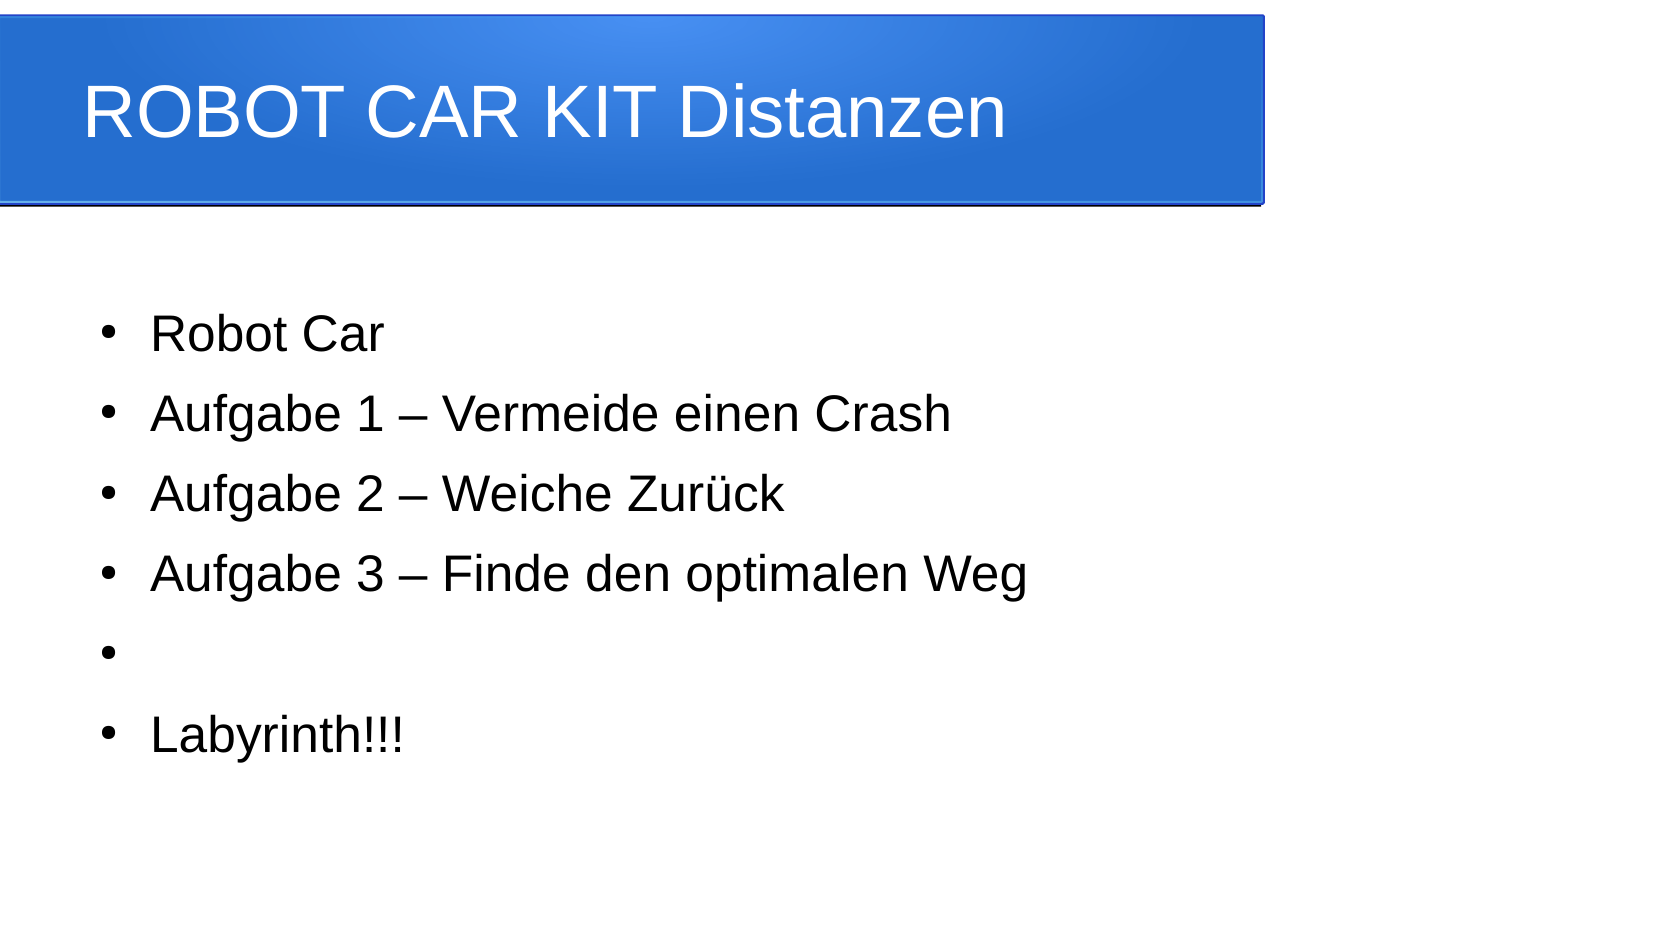

# ROBOT CAR KIT Distanzen
Robot Car
Aufgabe 1 – Vermeide einen Crash
Aufgabe 2 – Weiche Zurück
Aufgabe 3 – Finde den optimalen Weg
Labyrinth!!!